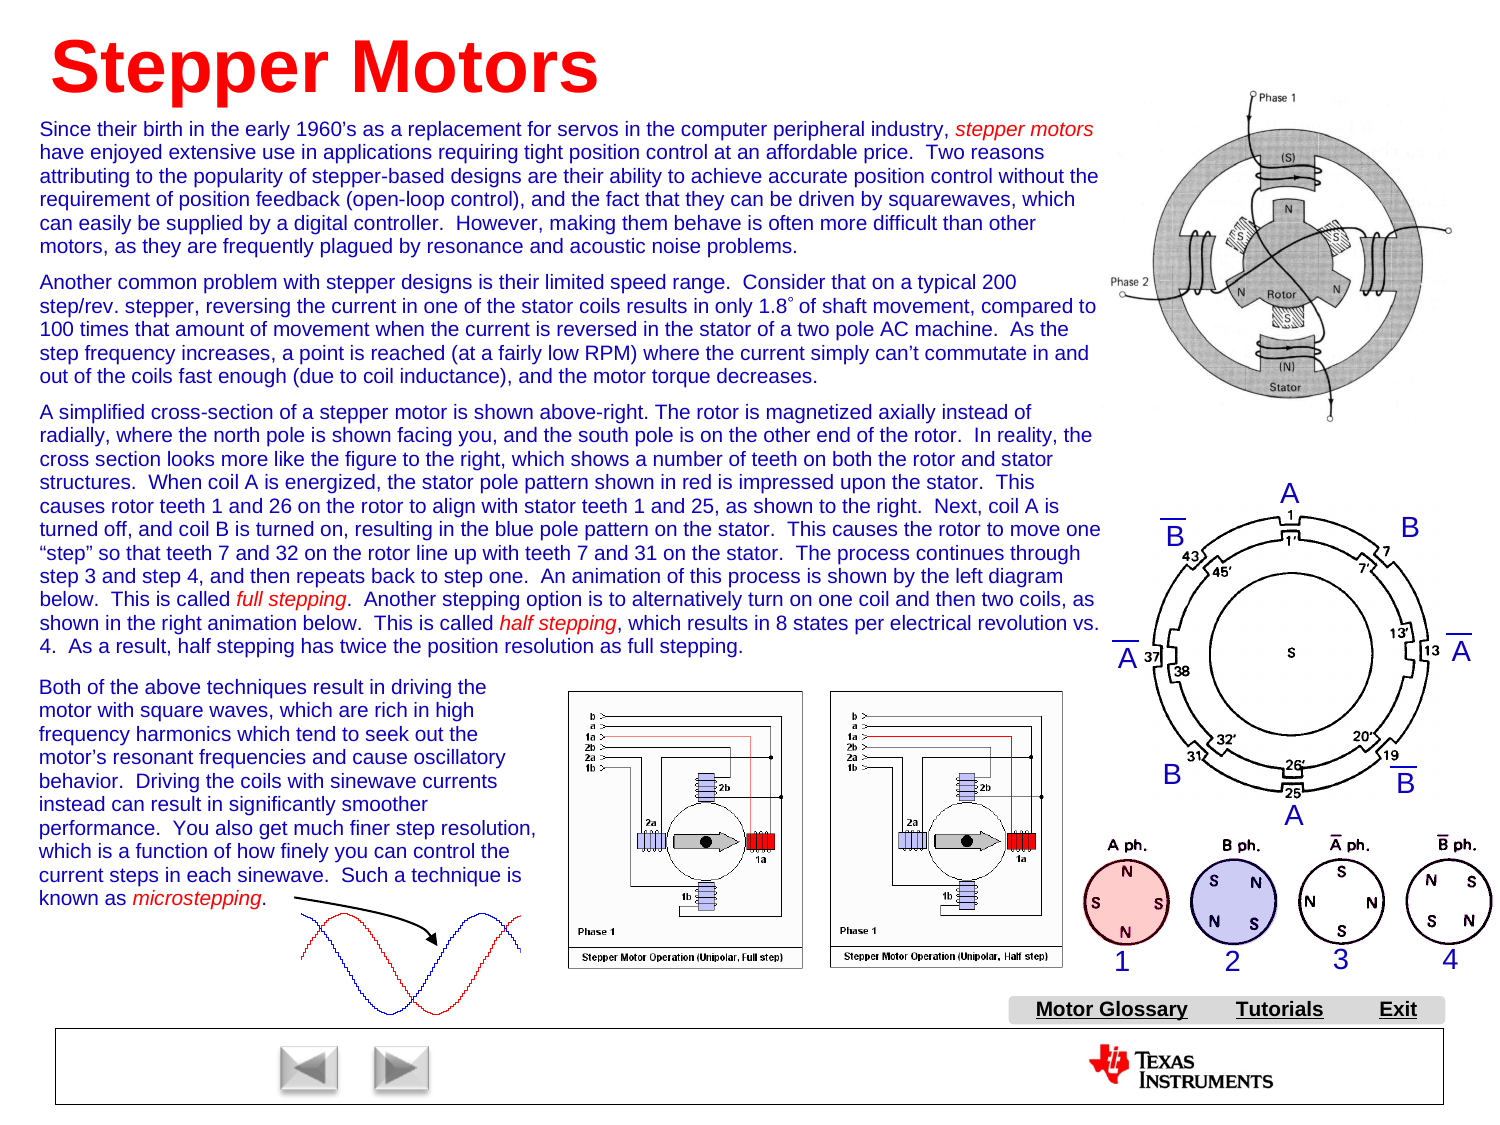

# Stepper Motors
Since their birth in the early 1960’s as a replacement for servos in the computer peripheral industry, stepper motors have enjoyed extensive use in applications requiring tight position control at an affordable price. Two reasons attributing to the popularity of stepper-based designs are their ability to achieve accurate position control without the requirement of position feedback (open-loop control), and the fact that they can be driven by squarewaves, which can easily be supplied by a digital controller. However, making them behave is often more difficult than other motors, as they are frequently plagued by resonance and acoustic noise problems.
Another common problem with stepper designs is their limited speed range. Consider that on a typical 200 step/rev. stepper, reversing the current in one of the stator coils results in only 1.8 of shaft movement, compared to 100 times that amount of movement when the current is reversed in the stator of a two pole AC machine. As the step frequency increases, a point is reached (at a fairly low RPM) where the current simply can’t commutate in and out of the coils fast enough (due to coil inductance), and the motor torque decreases.
A simplified cross-section of a stepper motor is shown above-right. The rotor is magnetized axially instead of radially, where the north pole is shown facing you, and the south pole is on the other end of the rotor. In reality, the cross section looks more like the figure to the right, which shows a number of teeth on both the rotor and stator structures. When coil A is energized, the stator pole pattern shown in red is impressed upon the stator. This causes rotor teeth 1 and 26 on the rotor to align with stator teeth 1 and 25, as shown to the right. Next, coil A is turned off, and coil B is turned on, resulting in the blue pole pattern on the stator. This causes the rotor to move one “step” so that teeth 7 and 32 on the rotor line up with teeth 7 and 31 on the stator. The process continues through step 3 and step 4, and then repeats back to step one. An animation of this process is shown by the left diagram below. This is called full stepping. Another stepping option is to alternatively turn on one coil and then two coils, as shown in the right animation below. This is called half stepping, which results in 8 states per electrical revolution vs. 4. As a result, half stepping has twice the position resolution as full stepping.
A
B
B
A
A
Both of the above techniques result in driving the motor with square waves, which are rich in high frequency harmonics which tend to seek out the motor’s resonant frequencies and cause oscillatory behavior. Driving the coils with sinewave currents instead can result in significantly smoother performance. You also get much finer step resolution, which is a function of how finely you can control the current steps in each sinewave. Such a technique is known as microstepping.
B
B
A
3
4
2
1